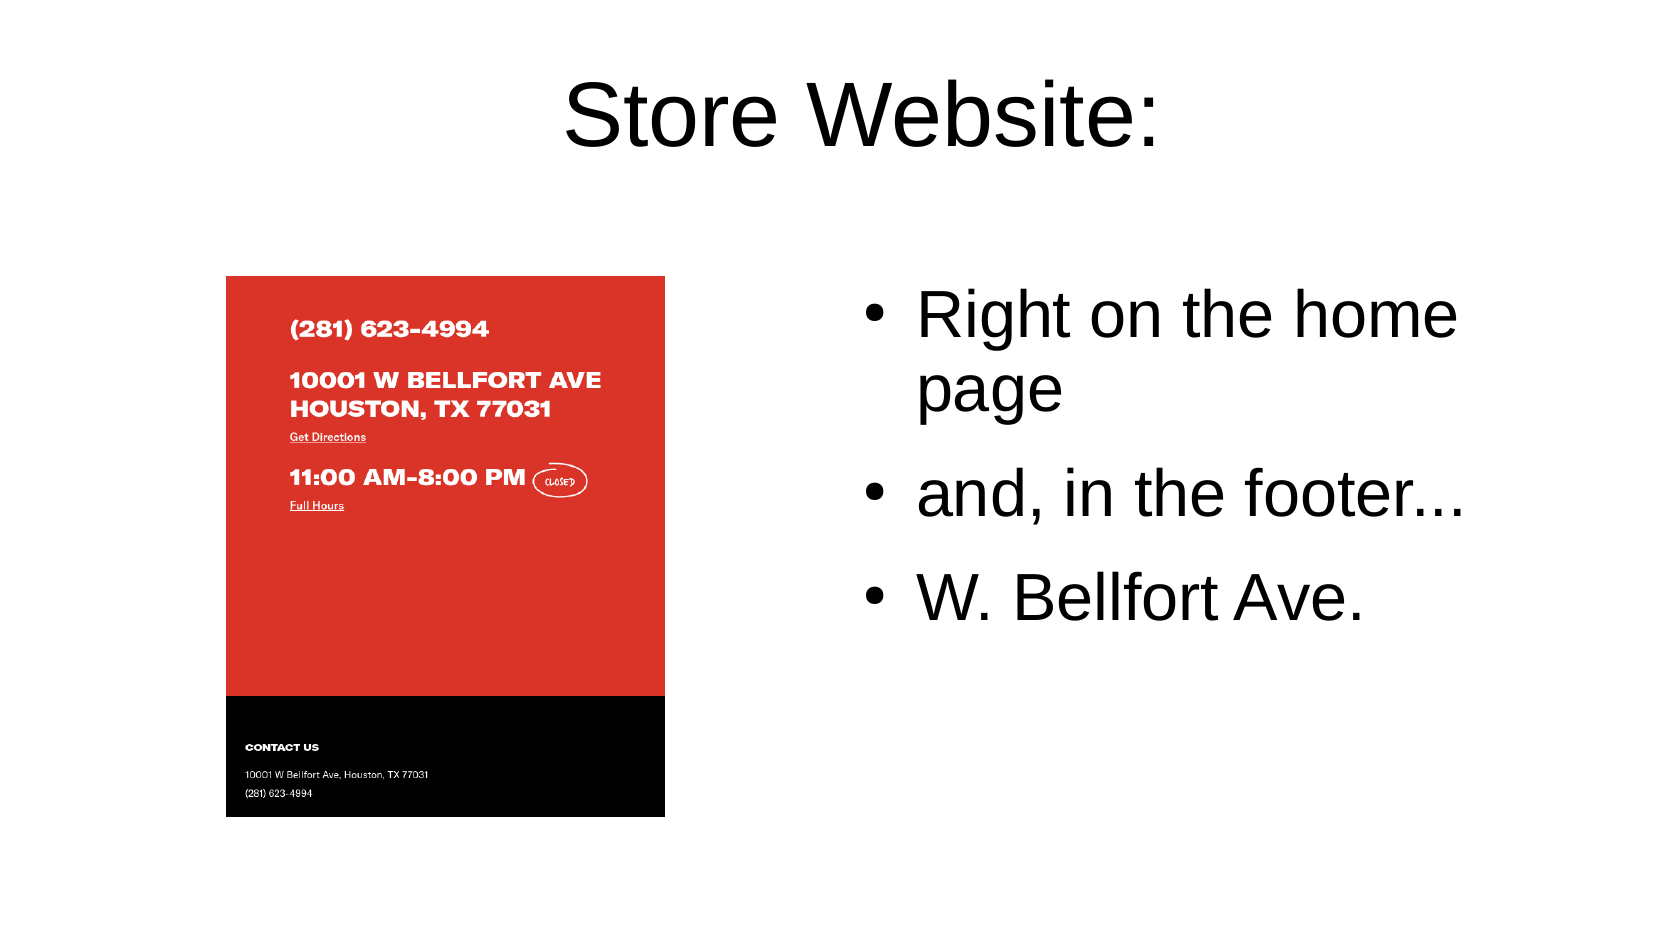

# Store Website:
Right on the home page
and, in the footer...
W. Bellfort Ave.